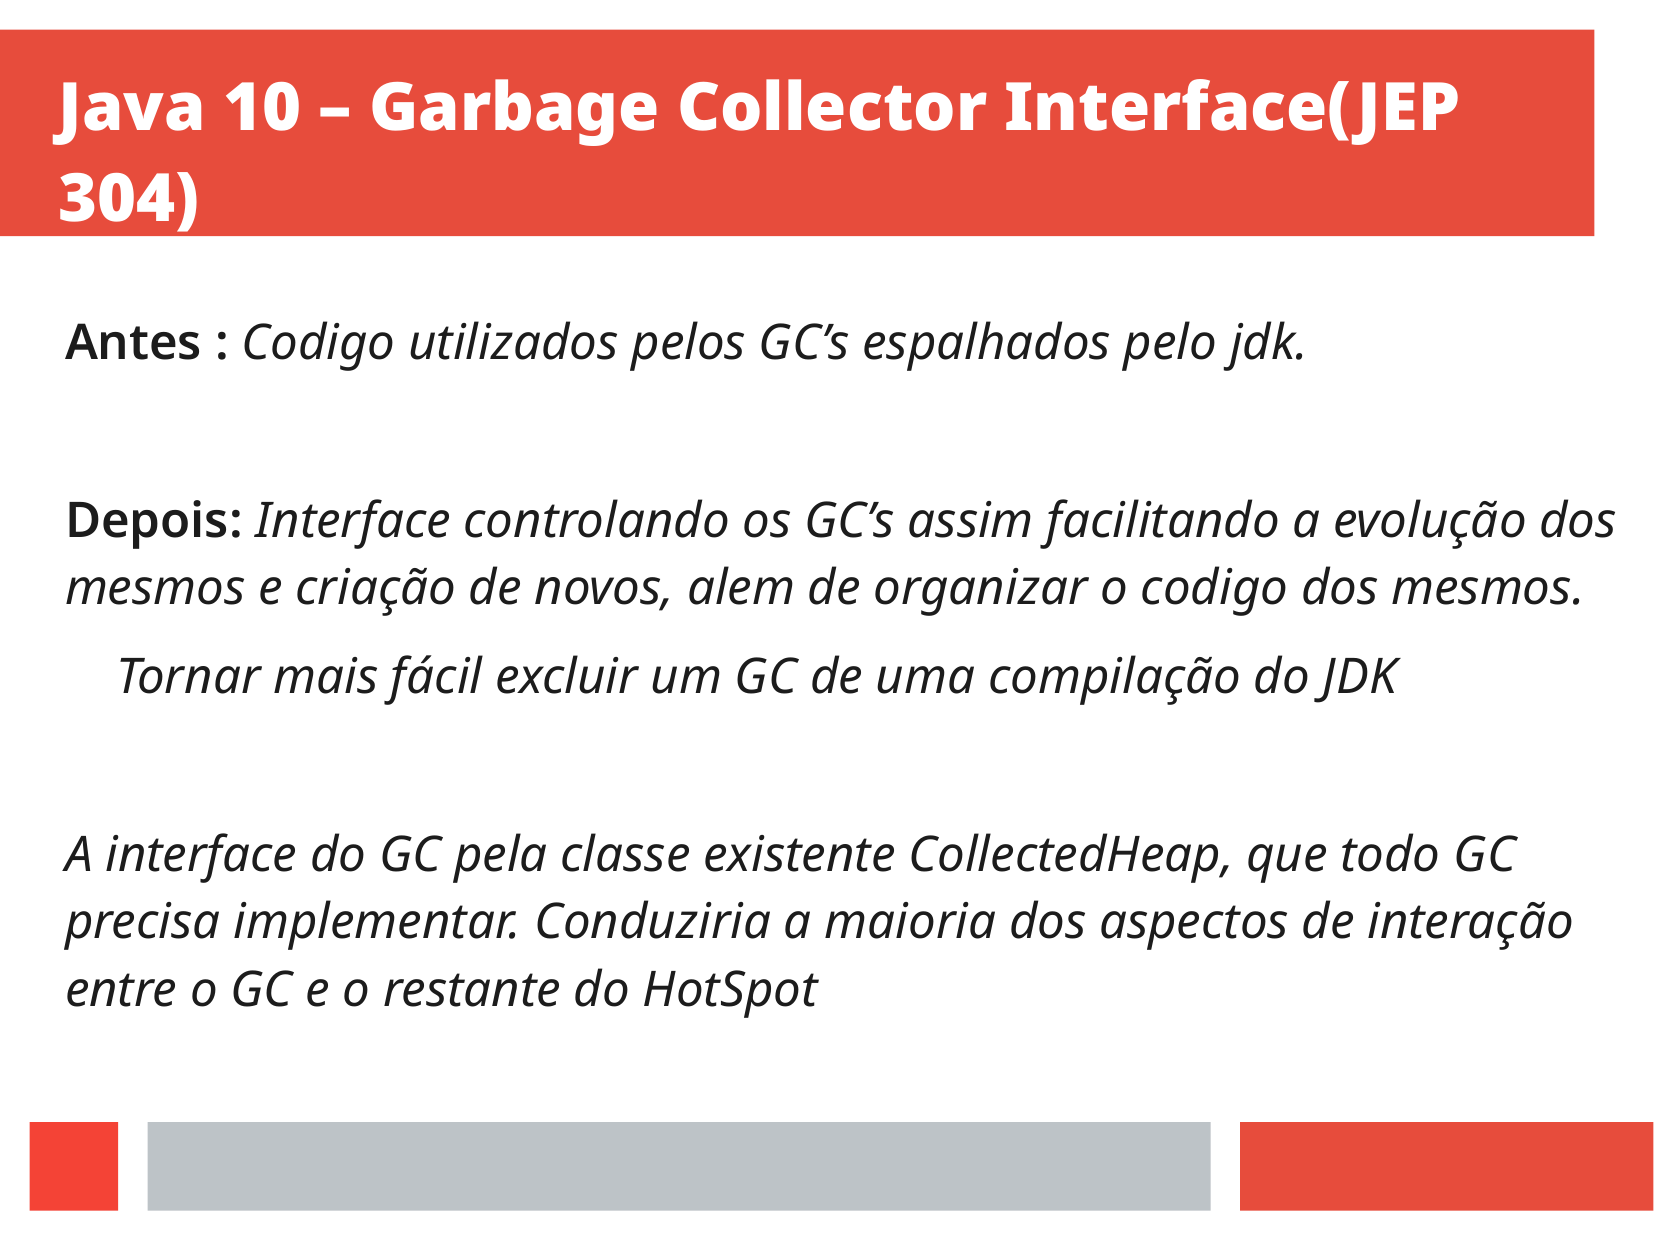

# Java 10 – Garbage Collector Interface(JEP 304)
Antes : Codigo utilizados pelos GC’s espalhados pelo jdk.
Depois: Interface controlando os GC’s assim facilitando a evolução dos mesmos e criação de novos, alem de organizar o codigo dos mesmos.
 Tornar mais fácil excluir um GC de uma compilação do JDK
A interface do GC pela classe existente CollectedHeap, que todo GC precisa implementar. Conduziria a maioria dos aspectos de interação entre o GC e o restante do HotSpot